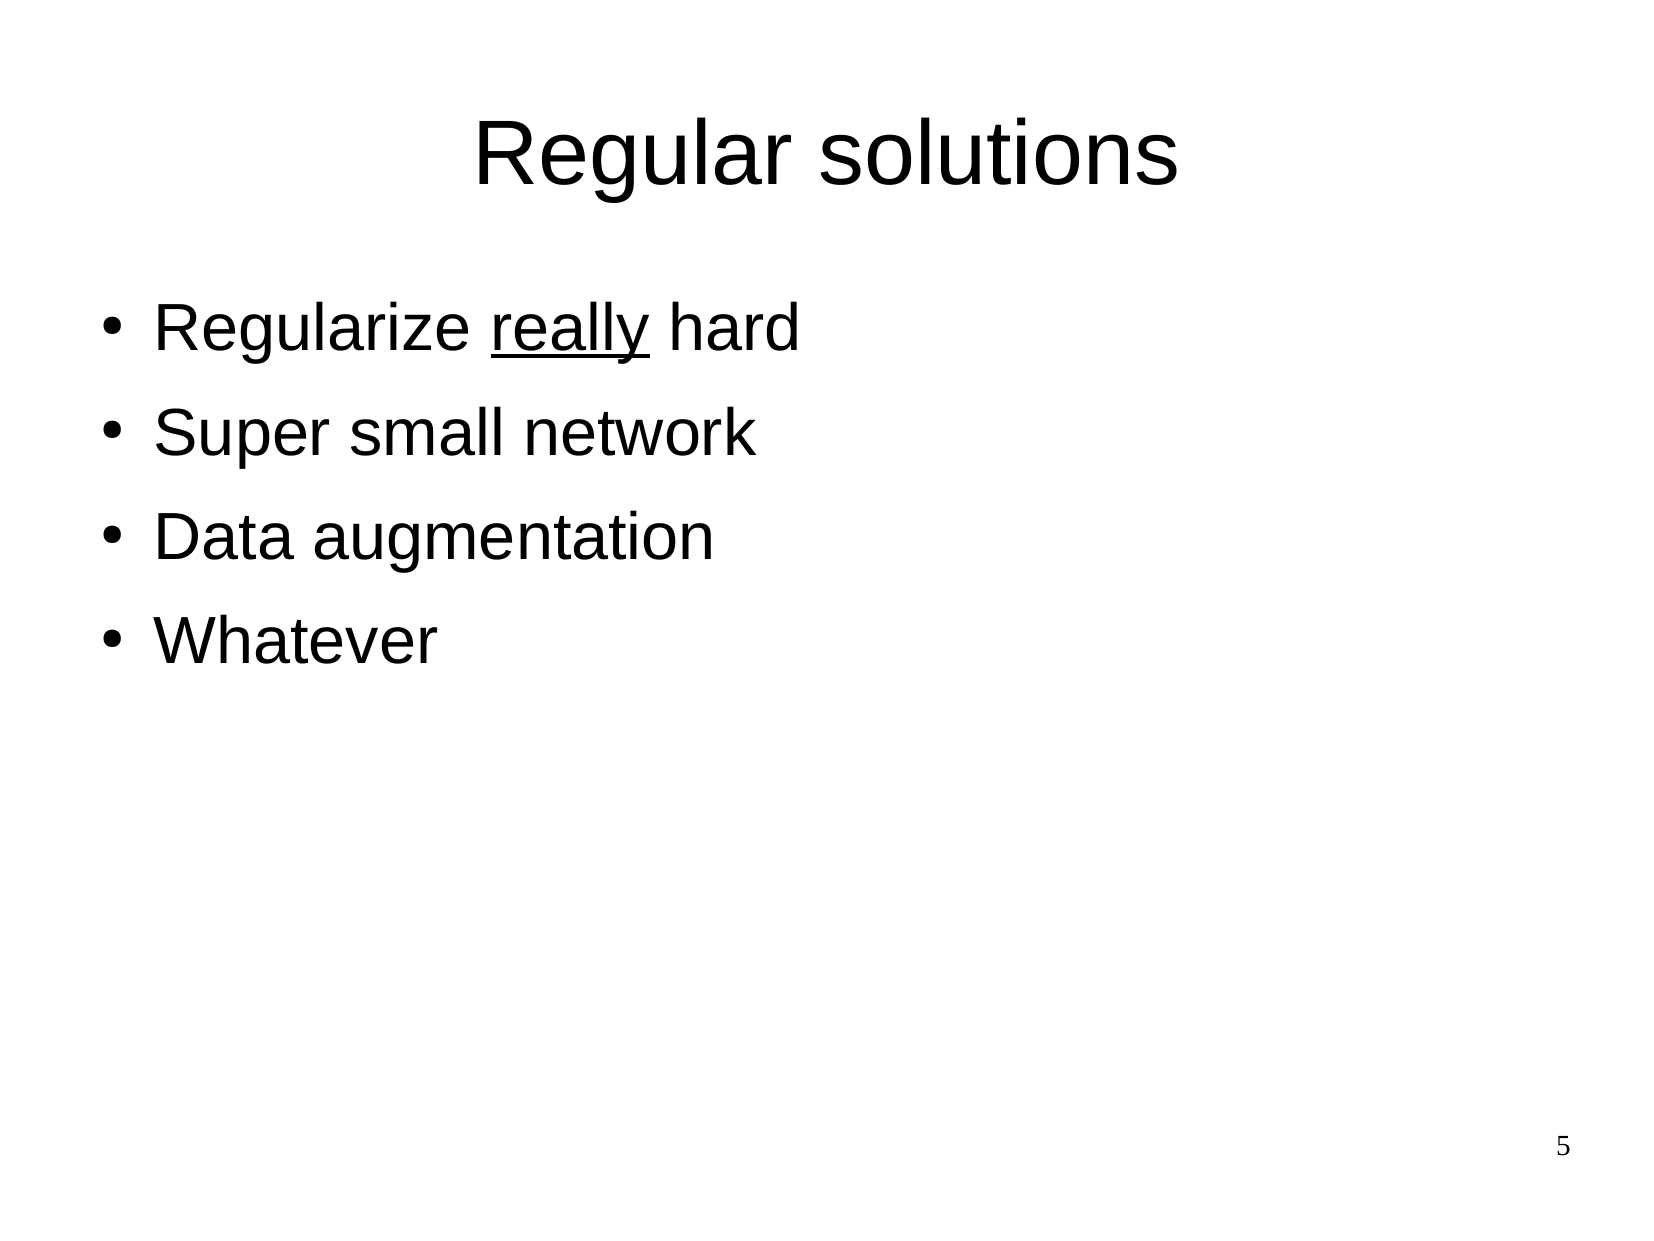

# Regular solutions
Regularize really hard
Super small network
Data augmentation
Whatever
5